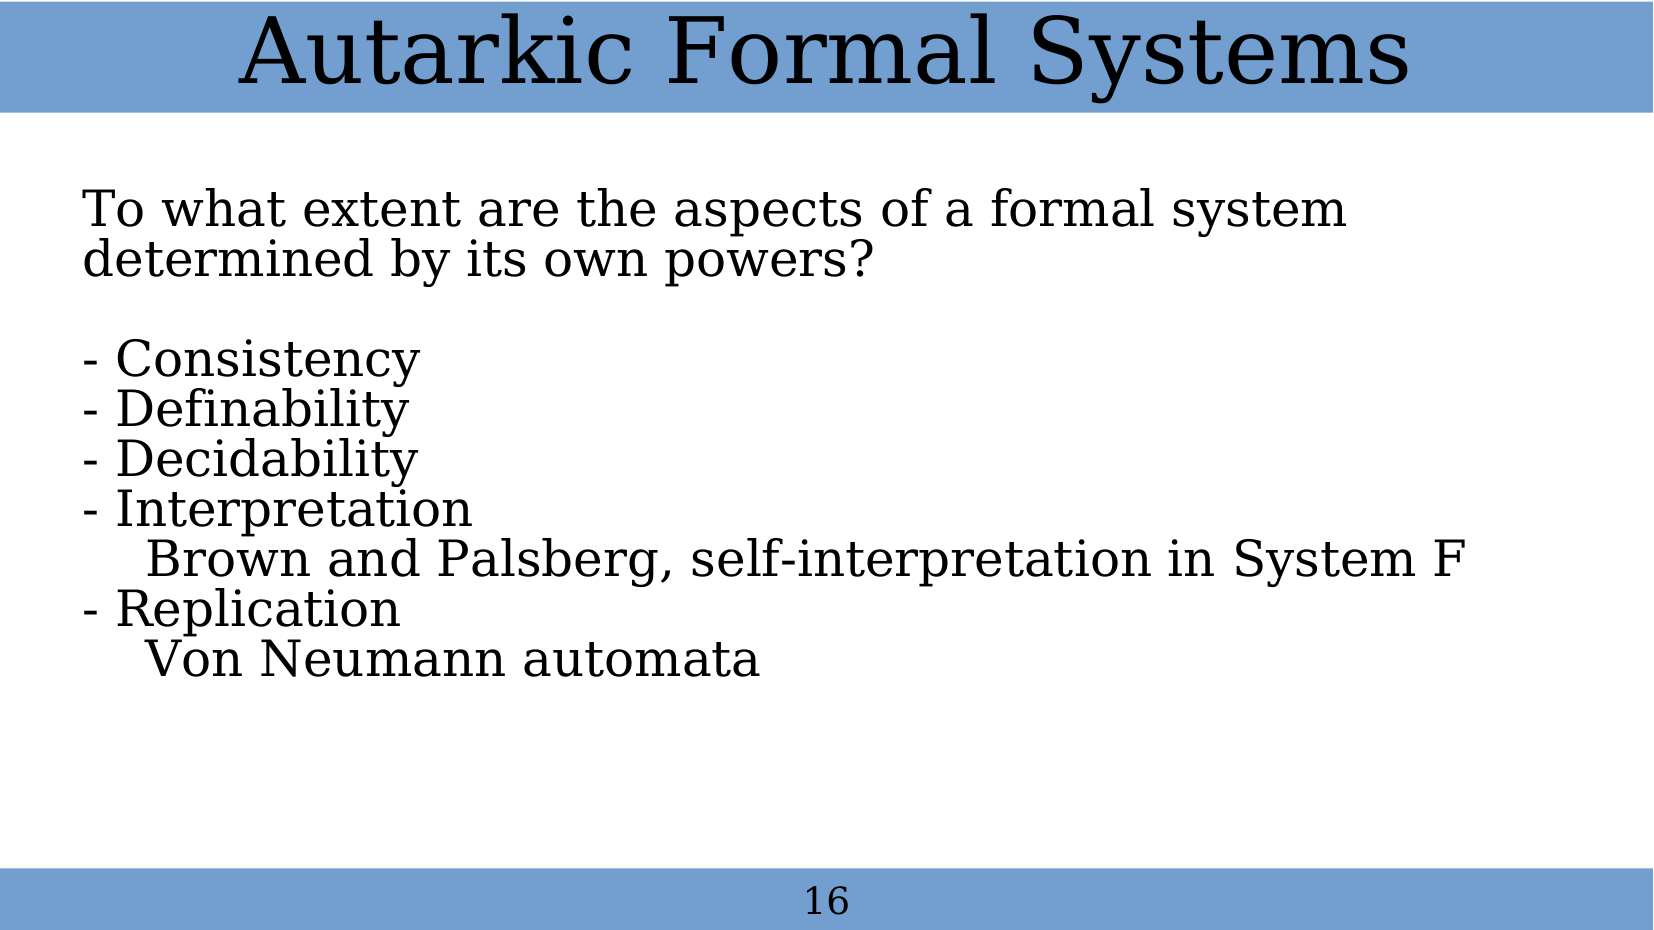

# Autarkic Formal Systems
To what extent are the aspects of a formal system determined by its own powers?
- Consistency
- Definability
- Decidability
- Interpretation
 Brown and Palsberg, self-interpretation in System F
- Replication
 Von Neumann automata
16